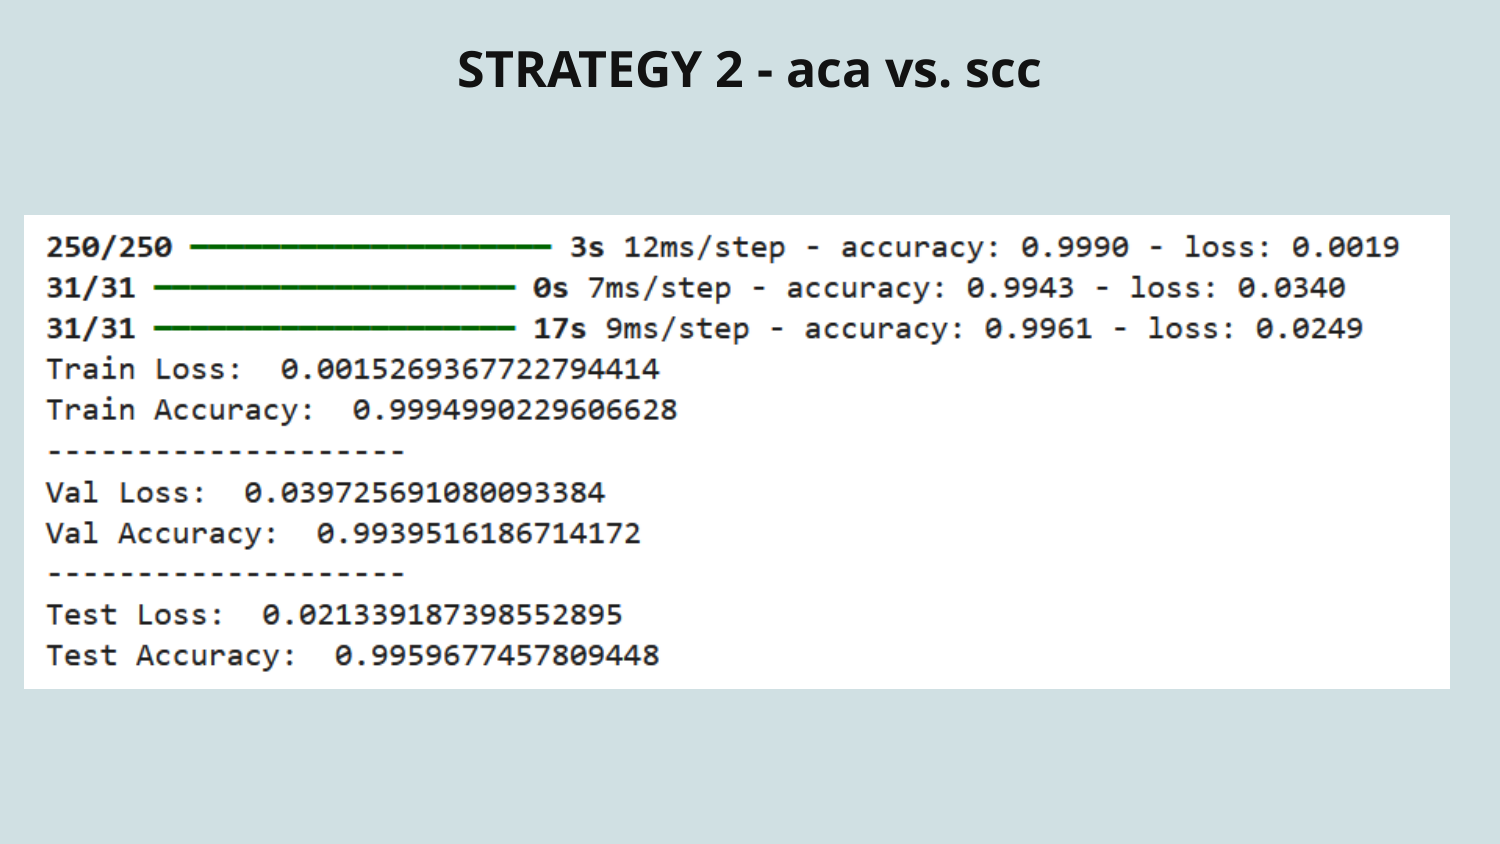

# STRATEGY 2 - aca vs. scc